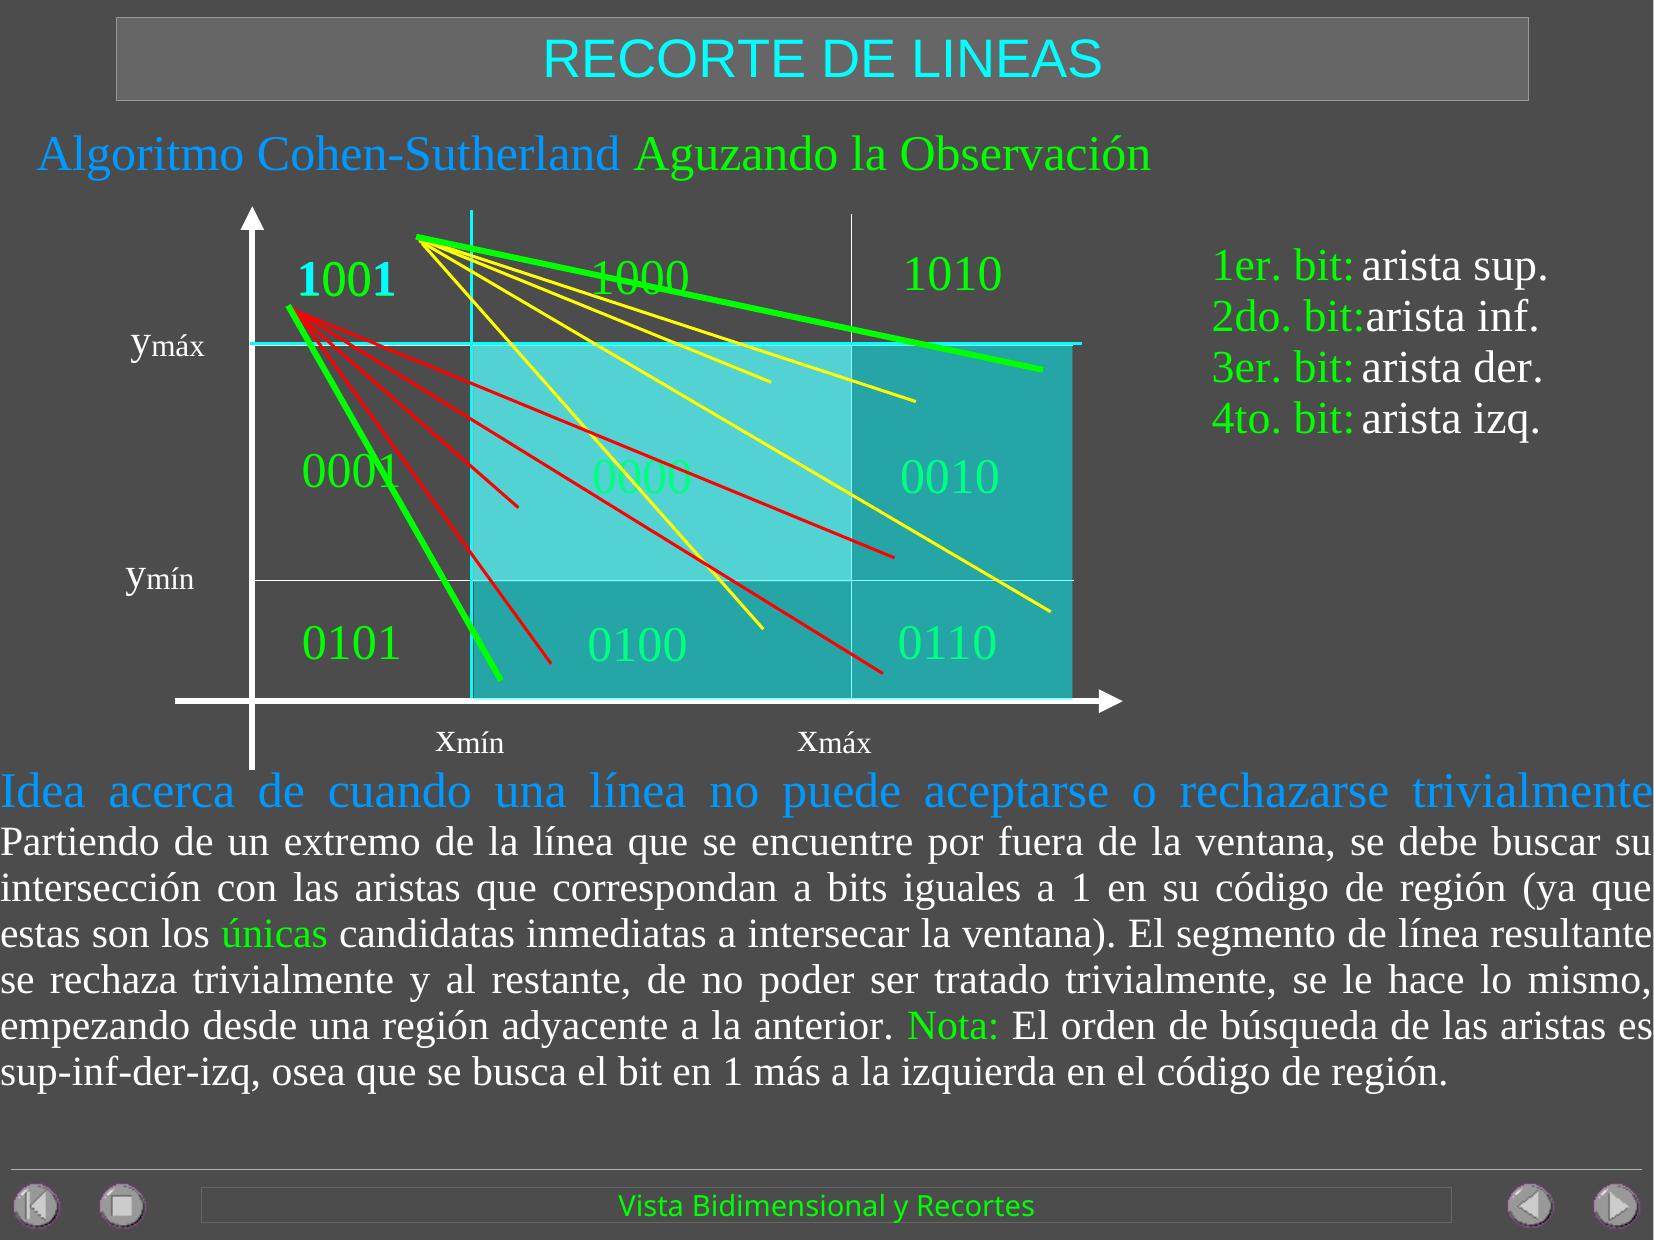

# RECORTE DE LINEAS
Algoritmo Cohen-Sutherland Aguzando la Observación
1010
1000
0001
0010
0100
ymáx
0000
ymín
0110
0101
xmín
xmáx
1001
1er. bit:	arista sup.
2do. bit:arista inf.
3er. bit:	arista der.
4to. bit:	arista izq.
1001
Idea acerca de cuando una línea no puede aceptarse o rechazarse trivialmente Partiendo de un extremo de la línea que se encuentre por fuera de la ventana, se debe buscar su intersección con las aristas que correspondan a bits iguales a 1 en su código de región (ya que estas son los únicas candidatas inmediatas a intersecar la ventana). El segmento de línea resultante se rechaza trivialmente y al restante, de no poder ser tratado trivialmente, se le hace lo mismo, empezando desde una región adyacente a la anterior. Nota: El orden de búsqueda de las aristas es sup-inf-der-izq, osea que se busca el bit en 1 más a la izquierda en el código de región.